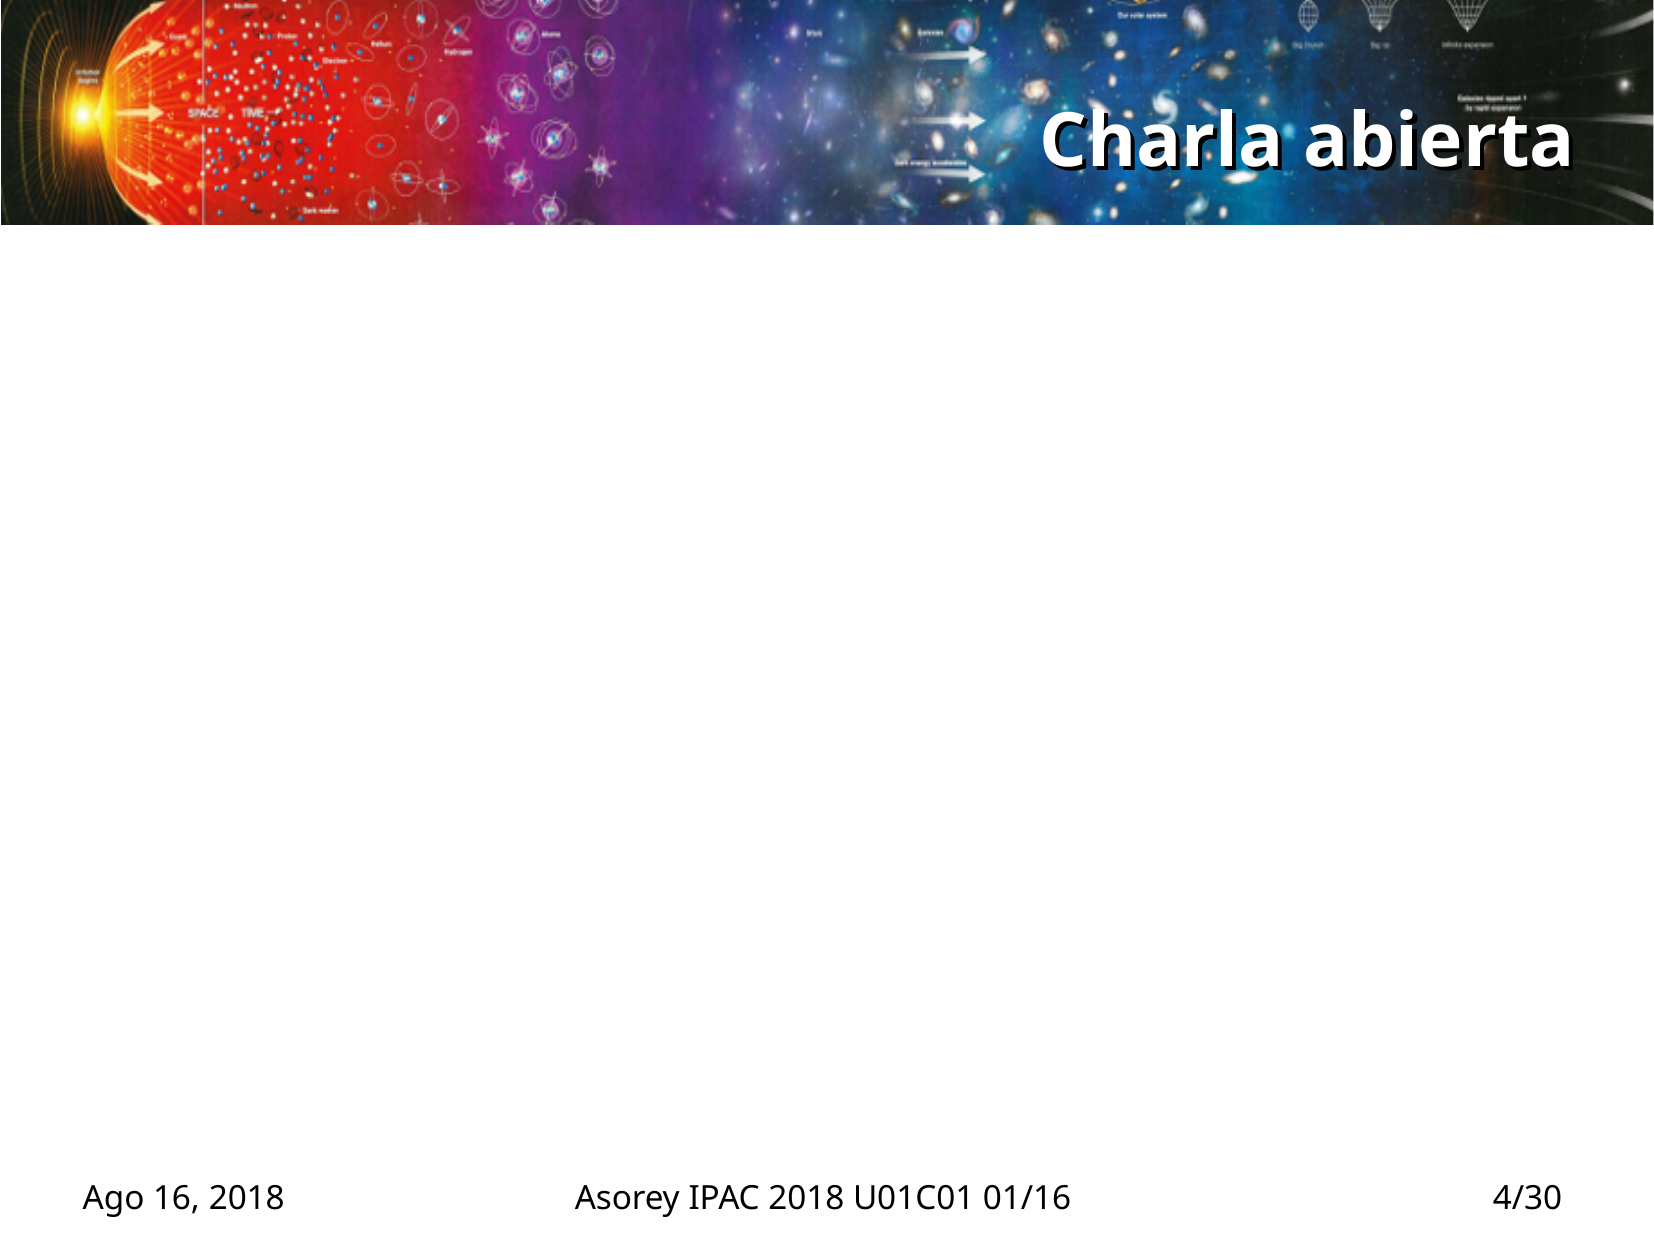

# Charla abierta
Ago 16, 2018
Asorey IPAC 2018 U01C01 01/16
4